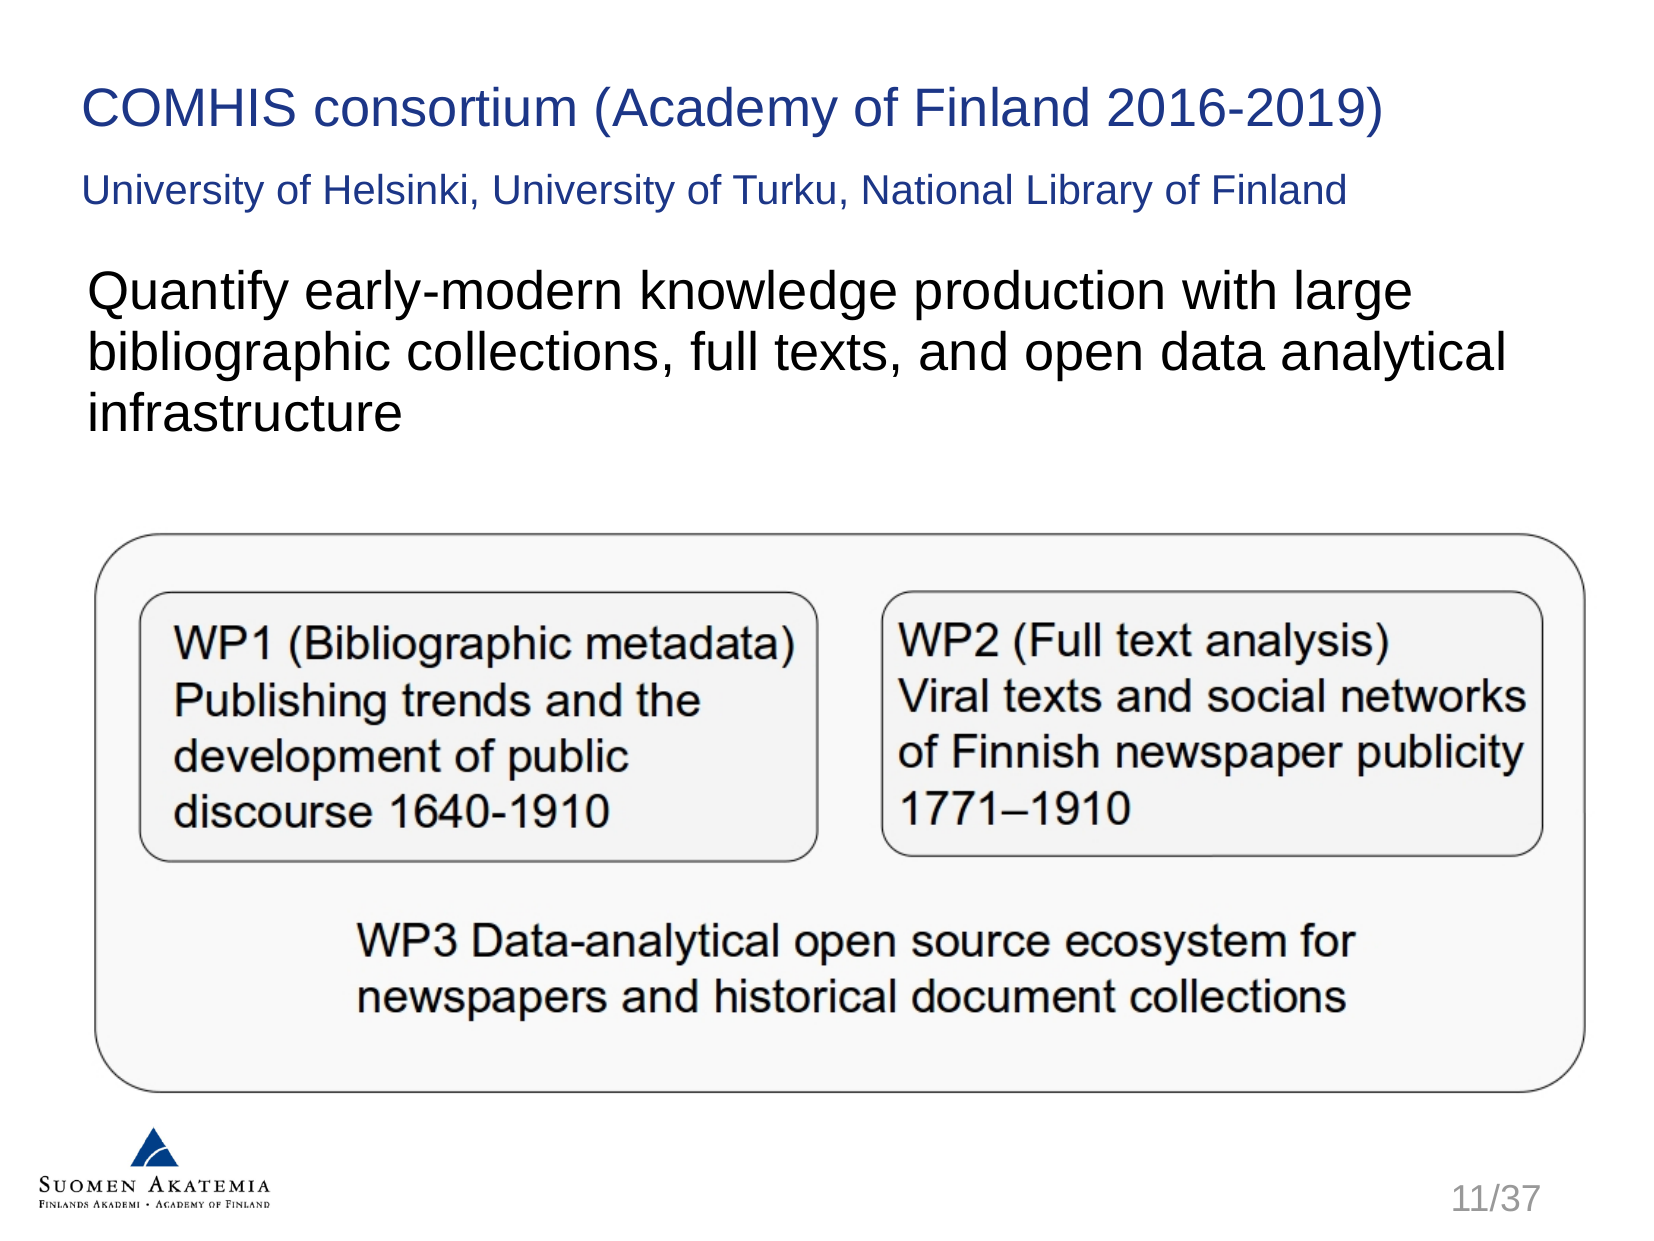

COMHIS consortium (Academy of Finland 2016-2019)
University of Helsinki, University of Turku, National Library of Finland
# Quantify early-modern knowledge production with large bibliographic collections, full texts, and open data analytical infrastructure